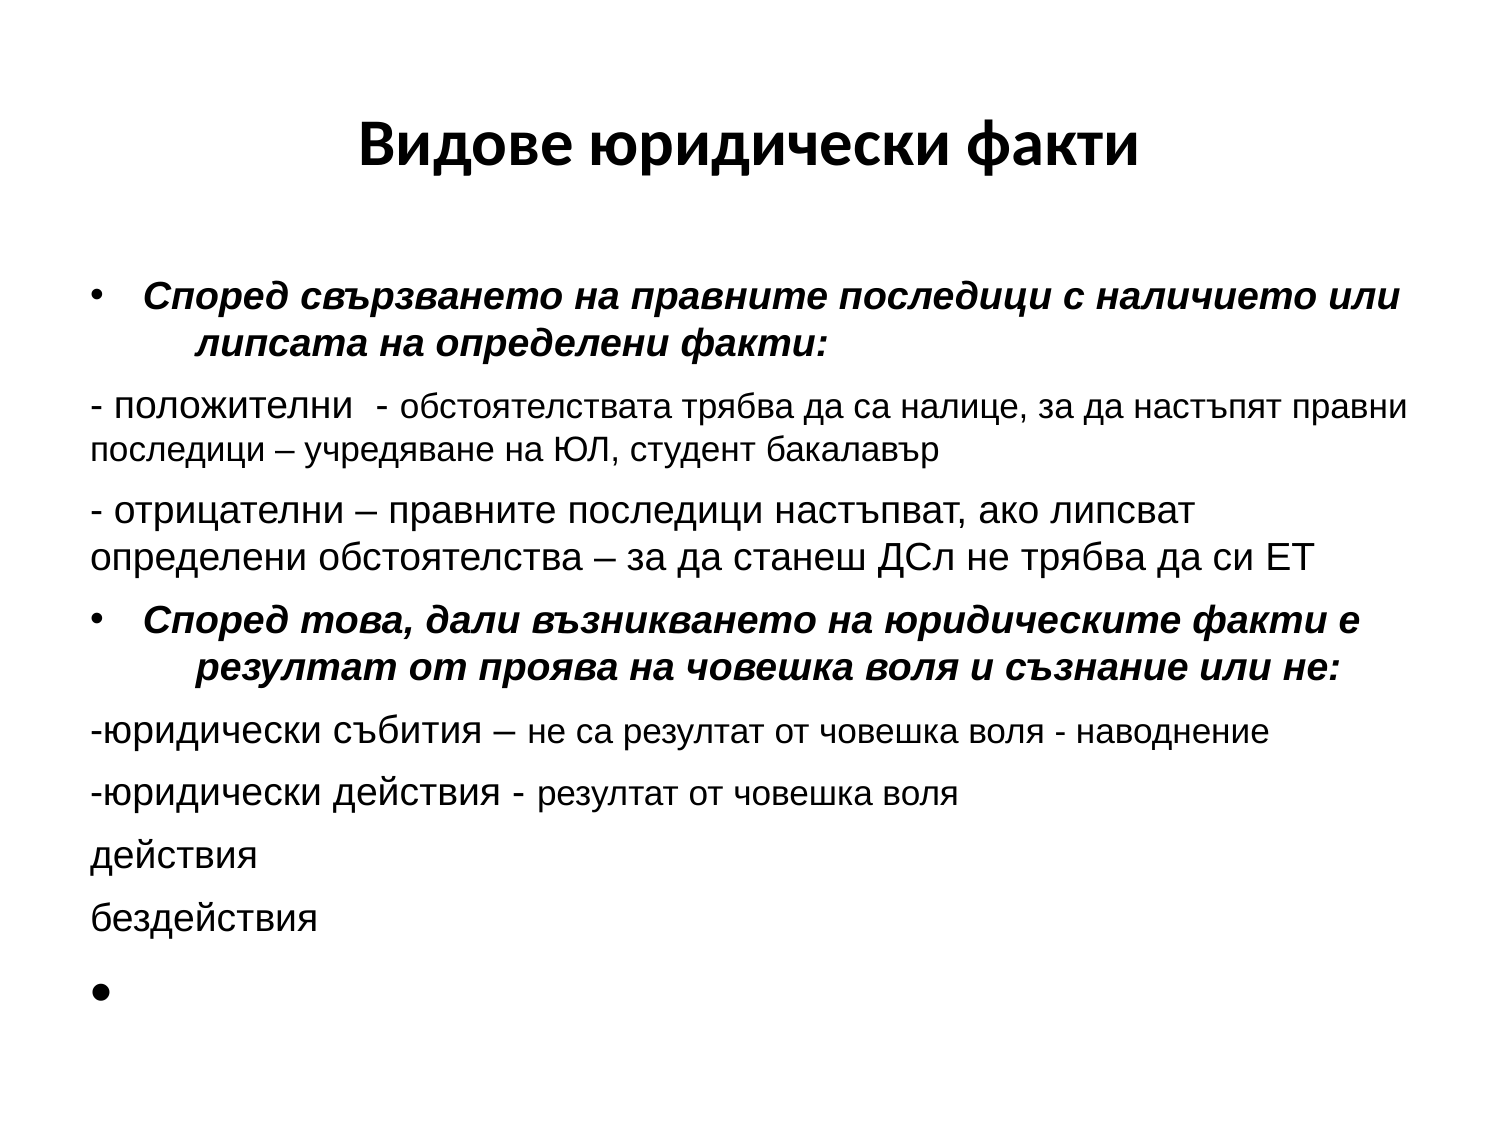

# Видове юридически факти
Според свързването на правните последици с наличието или липсата на определени факти:
- положителни - обстоятелствата трябва да са налице, за да настъпят правни последици – учредяване на ЮЛ, студент бакалавър
- отрицателни – правните последици настъпват, ако липсват определени обстоятелства – за да станеш ДСл не трябва да си ЕТ
Според това, дали възникването на юридическите факти е резултат от проява на човешка воля и съзнание или не:
-юридически събития – не са резултат от човешка воля - наводнение
-юридически действия - резултат от човешка воля
действия
бездействия